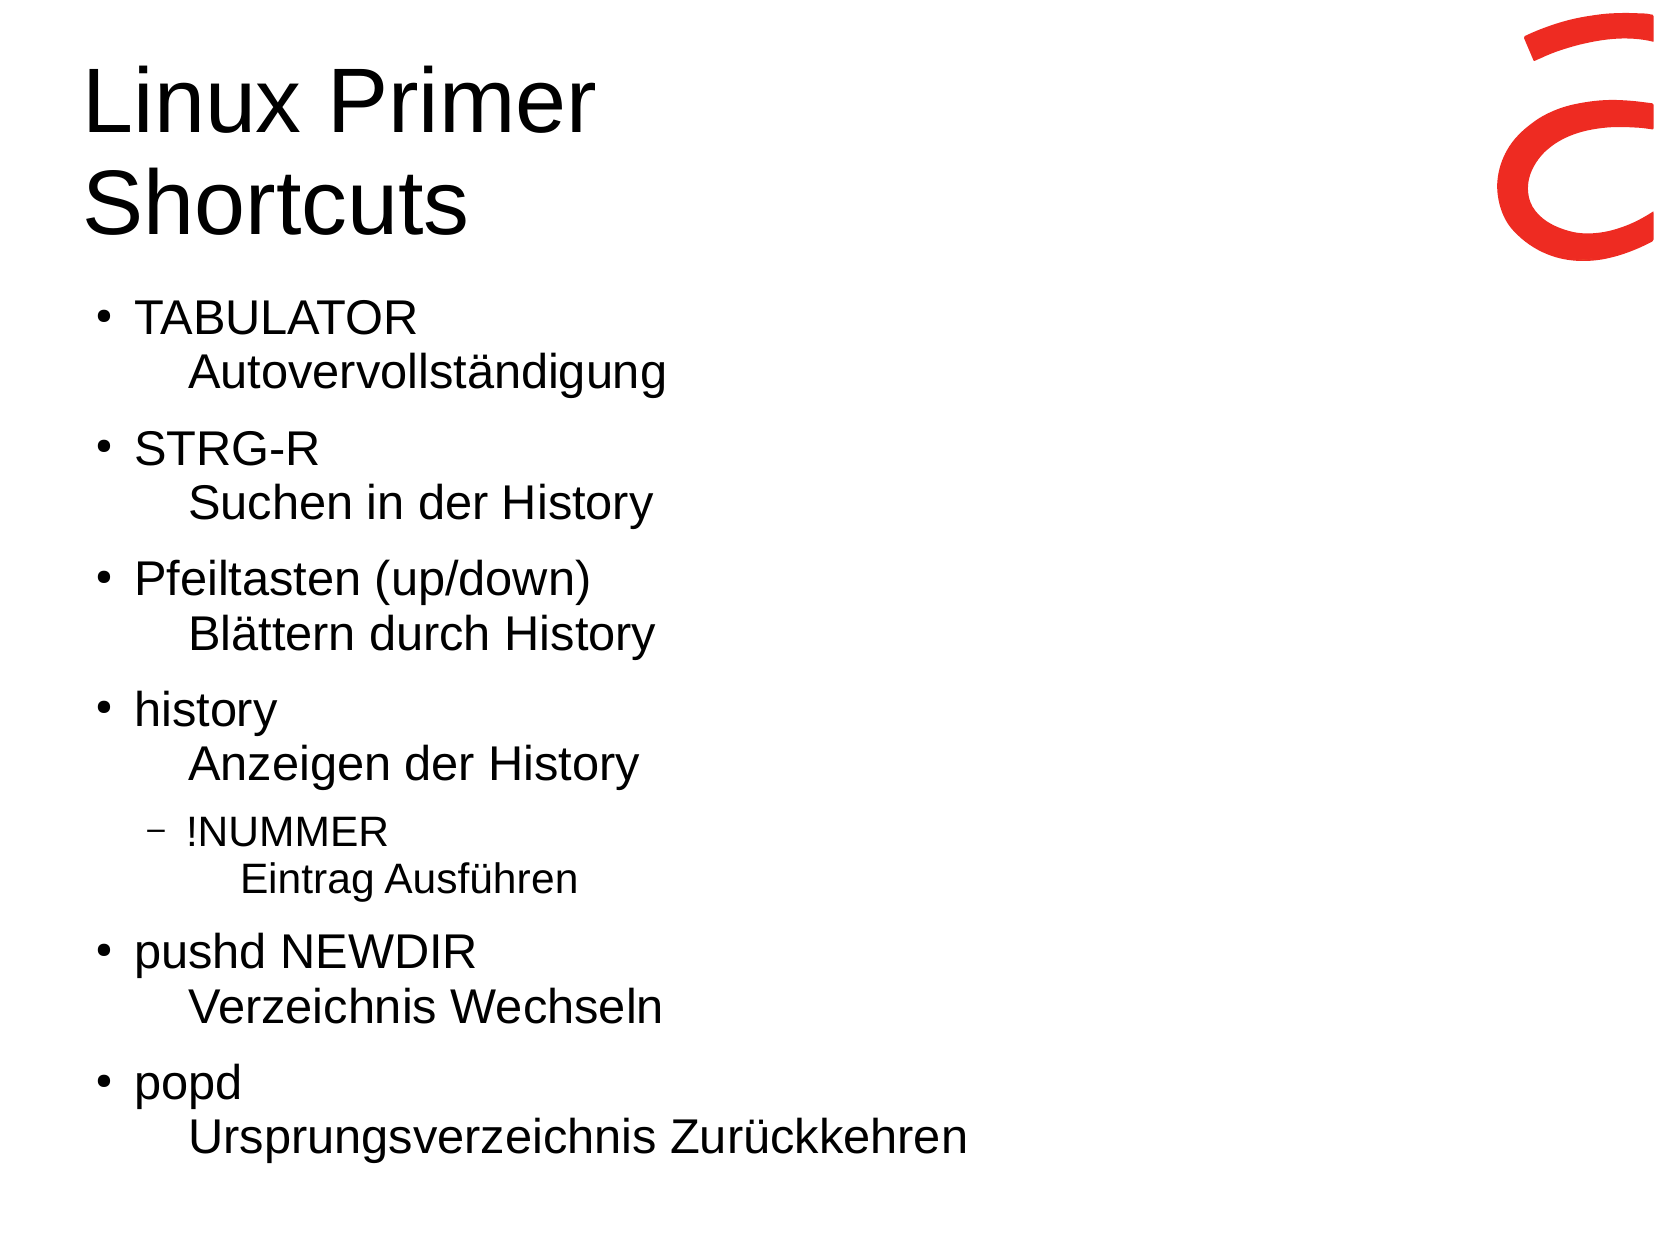

# Linux Primer Shortcuts
TABULATOR
		Autovervollständigung
STRG-R
	Suchen in der History
Pfeiltasten (up/down)
	Blättern durch History
history
	Anzeigen der History
!NUMMER
	Eintrag Ausführen
pushd NEWDIR
	Verzeichnis Wechseln
popd
	Ursprungsverzeichnis Zurückkehren